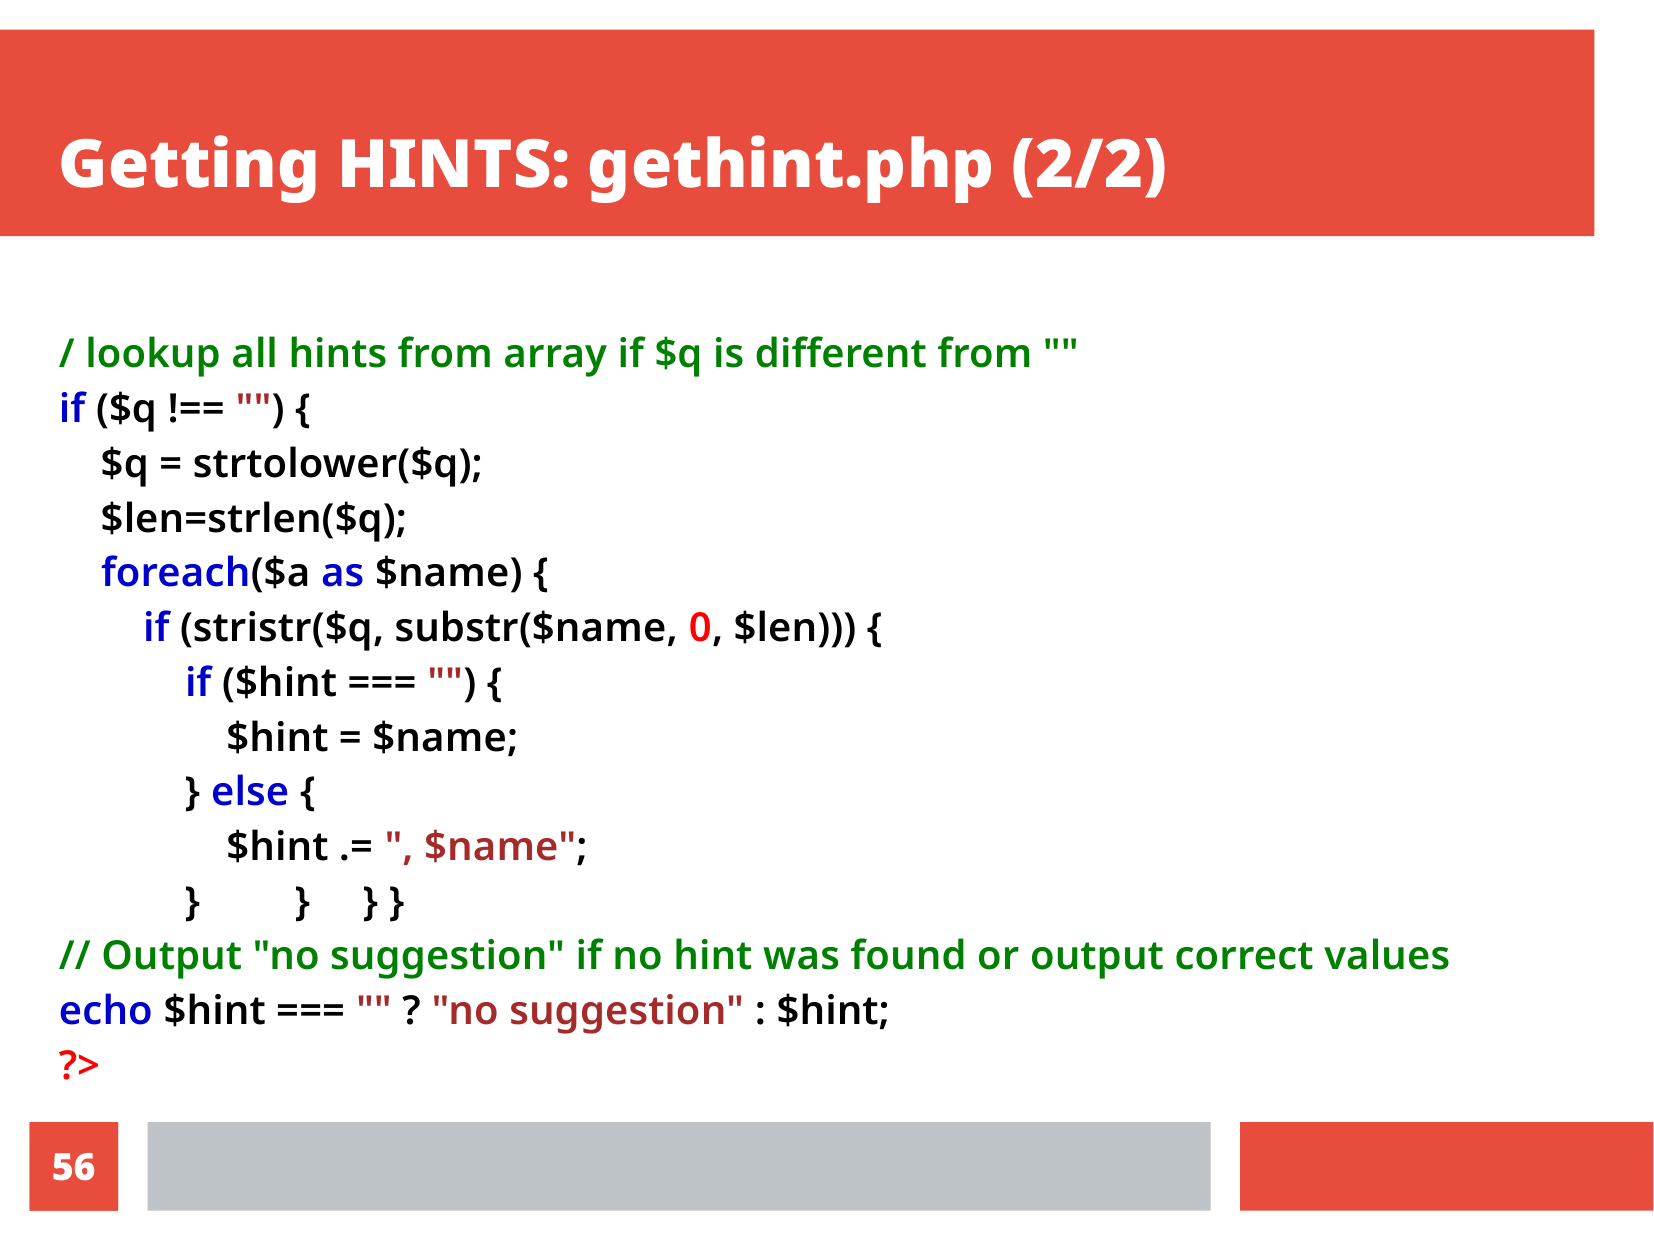

# Getting HINTS: gethint.php (2/2)
/ lookup all hints from array if $q is different from ""
if ($q !== "") {
    $q = strtolower($q);
    $len=strlen($q);
    foreach($a as $name) {
        if (stristr($q, substr($name, 0, $len))) {
            if ($hint === "") {
                $hint = $name;
            } else {
                $hint .= ", $name";
            }         }     } }
// Output "no suggestion" if no hint was found or output correct values
echo $hint === "" ? "no suggestion" : $hint;
?>
56